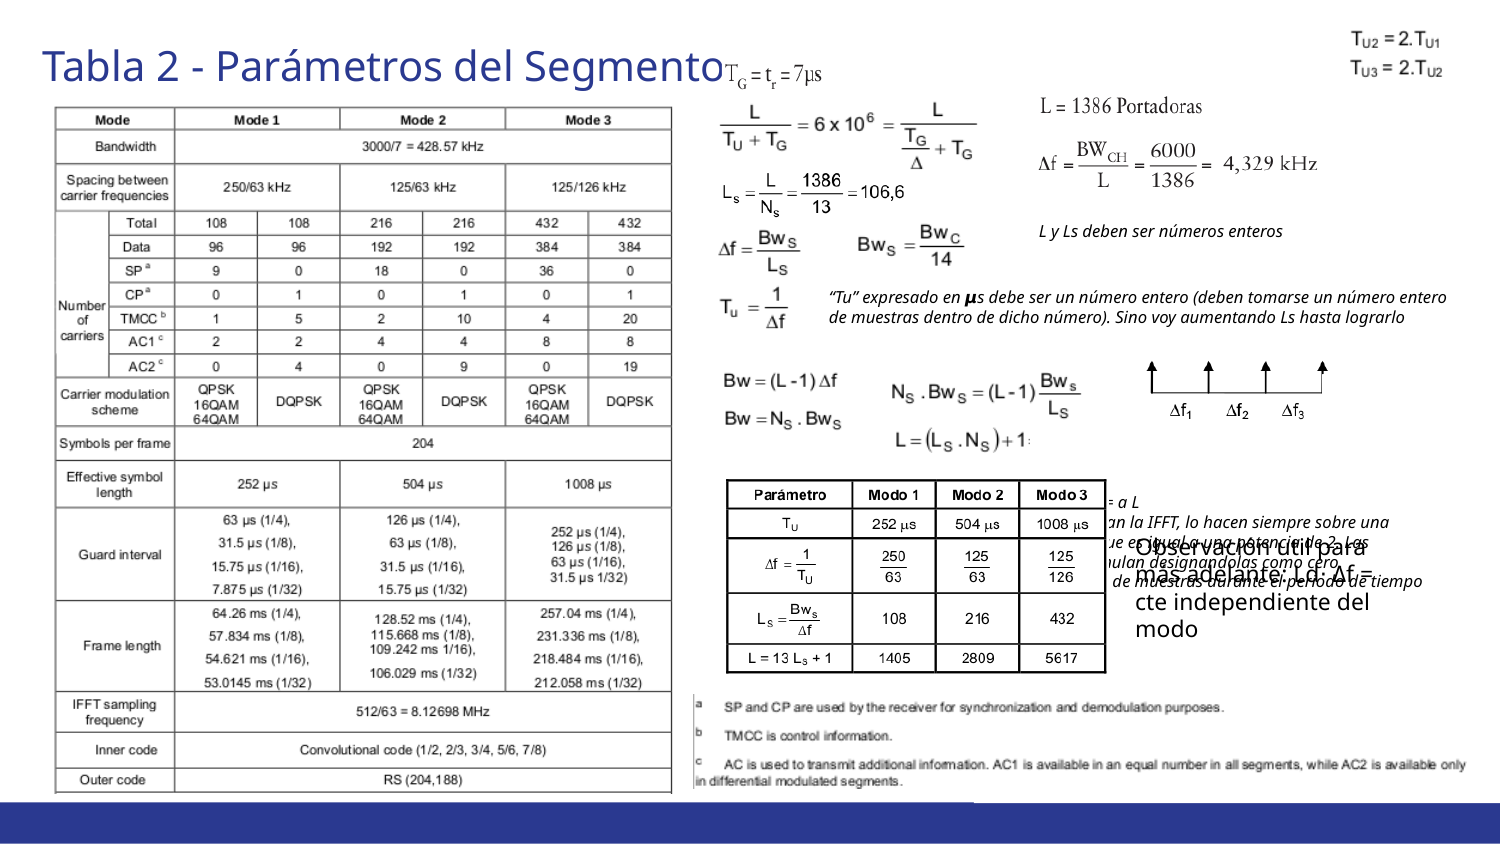

# Tabla 2 - Parámetros del Segmento
L y Ls deben ser números enteros
“Tu” expresado en 𝞵s debe ser un número entero (deben tomarse un número entero de muestras dentro de dicho número). Sino voy aumentando Ls hasta lograrlo
Con la condición de que 2^n sea >= a L
Los procesos numericos que calculan la IFFT, lo hacen siempre sobre una cantidad de puntos (portadoras) que es igual a una potencia de 2. Las portadoras que no se utilizan se anulan designandolas como cero.
Se debe obtener un número entero de muestras durante el periodo de tiempo “Tu”
Modo 1-->n=11
Modo 2-->n=12
Modo 3-->n=13
Observación util para más adelante: Ld⋅ Δf = cte independiente del modo